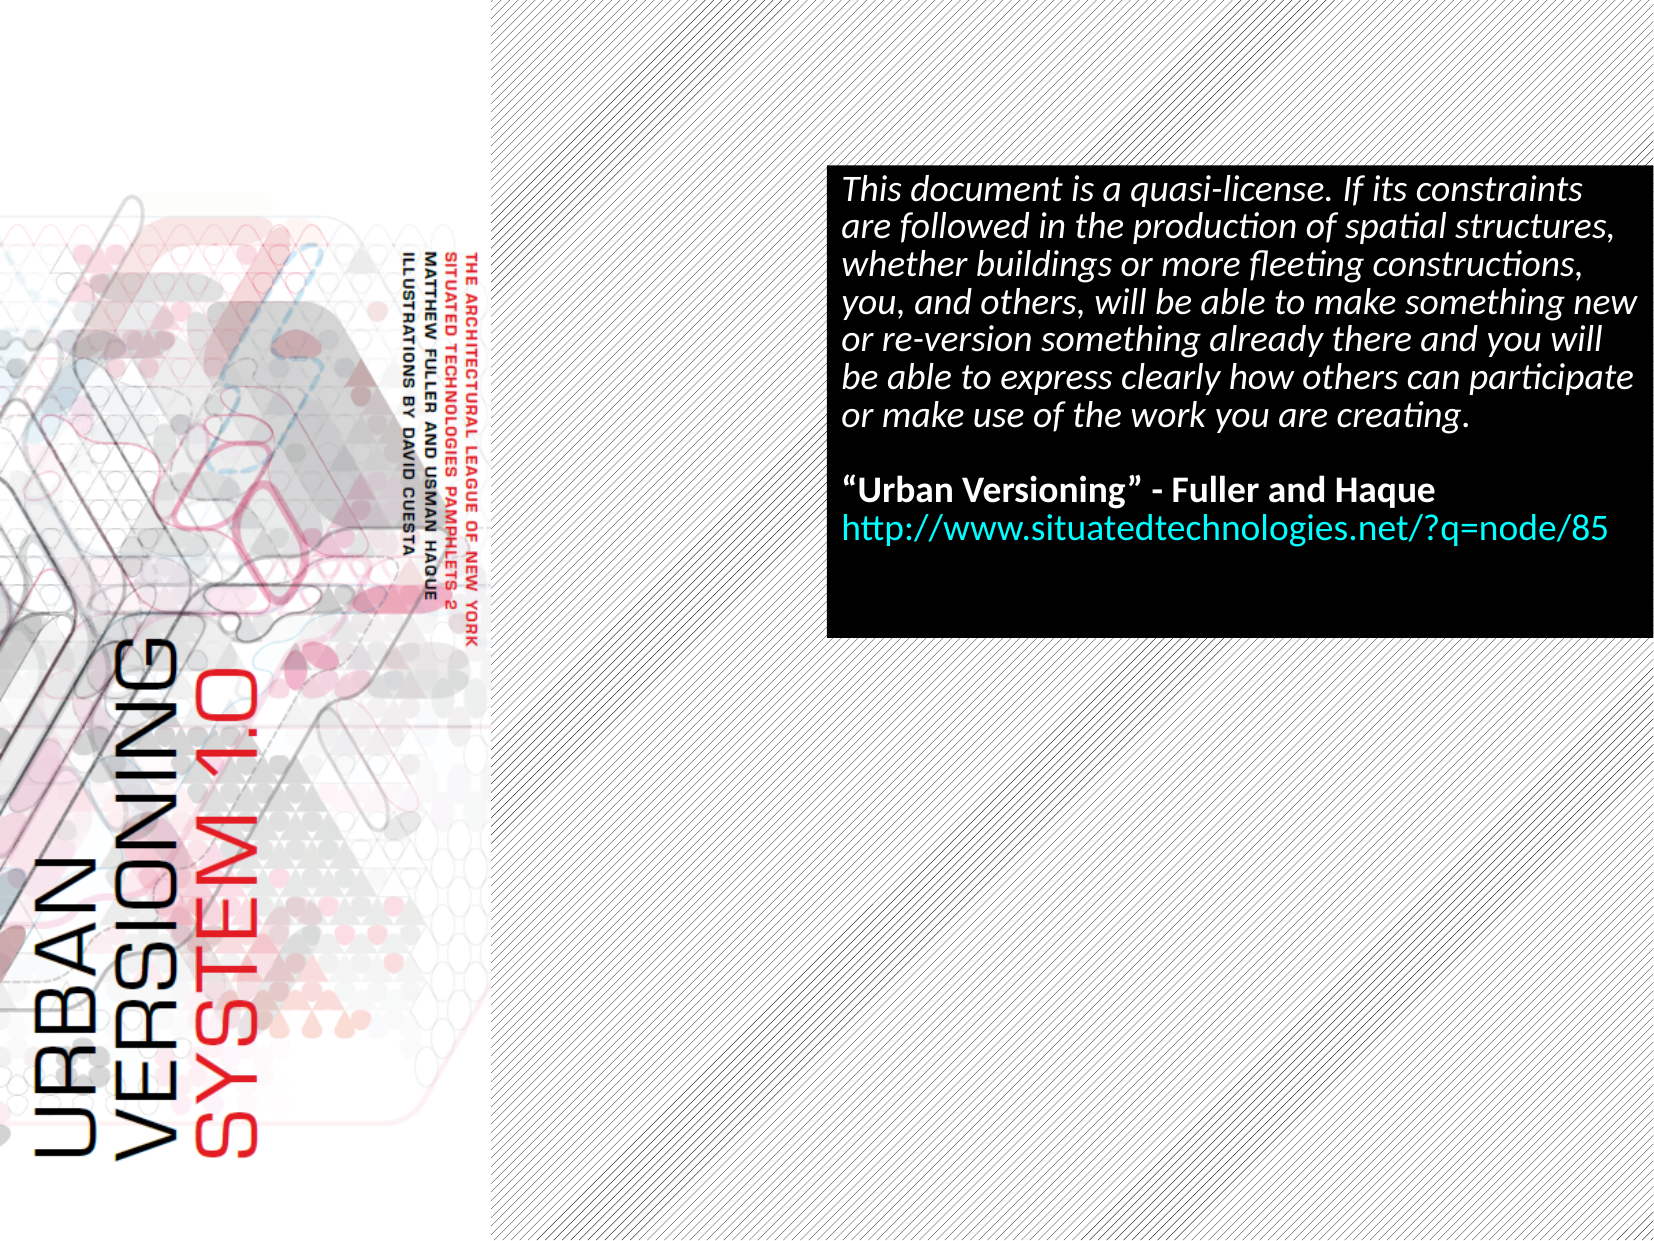

This document is a quasi-license. If its constraints are followed in the production of spatial structures, whether buildings or more fleeting constructions, you, and others, will be able to make something new or re-version something already there and you will be able to express clearly how others can participate or make use of the work you are creating.
“Urban Versioning” - Fuller and Haque
http://www.situatedtechnologies.net/?q=node/85